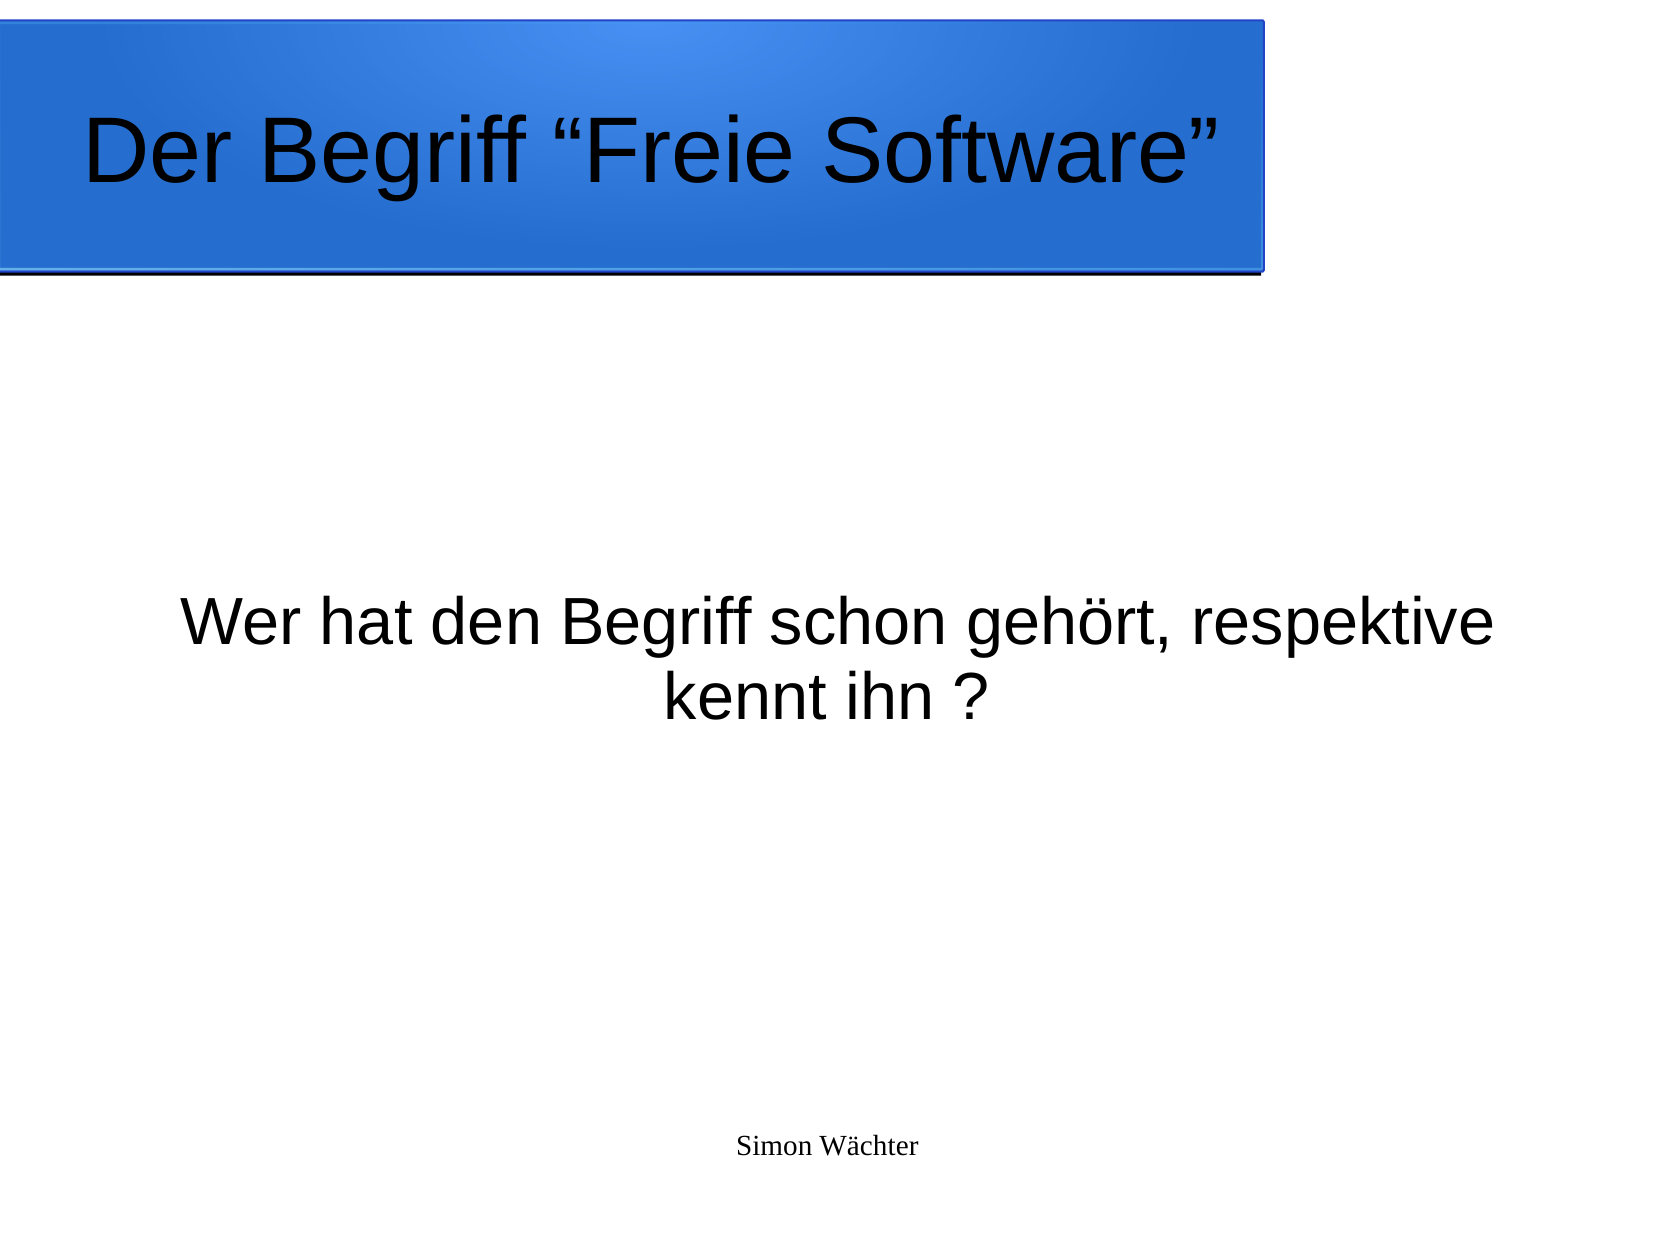

# Der Begriff “Freie Software”
Wer hat den Begriff schon gehört, respektive kennt ihn ?
Simon Wächter